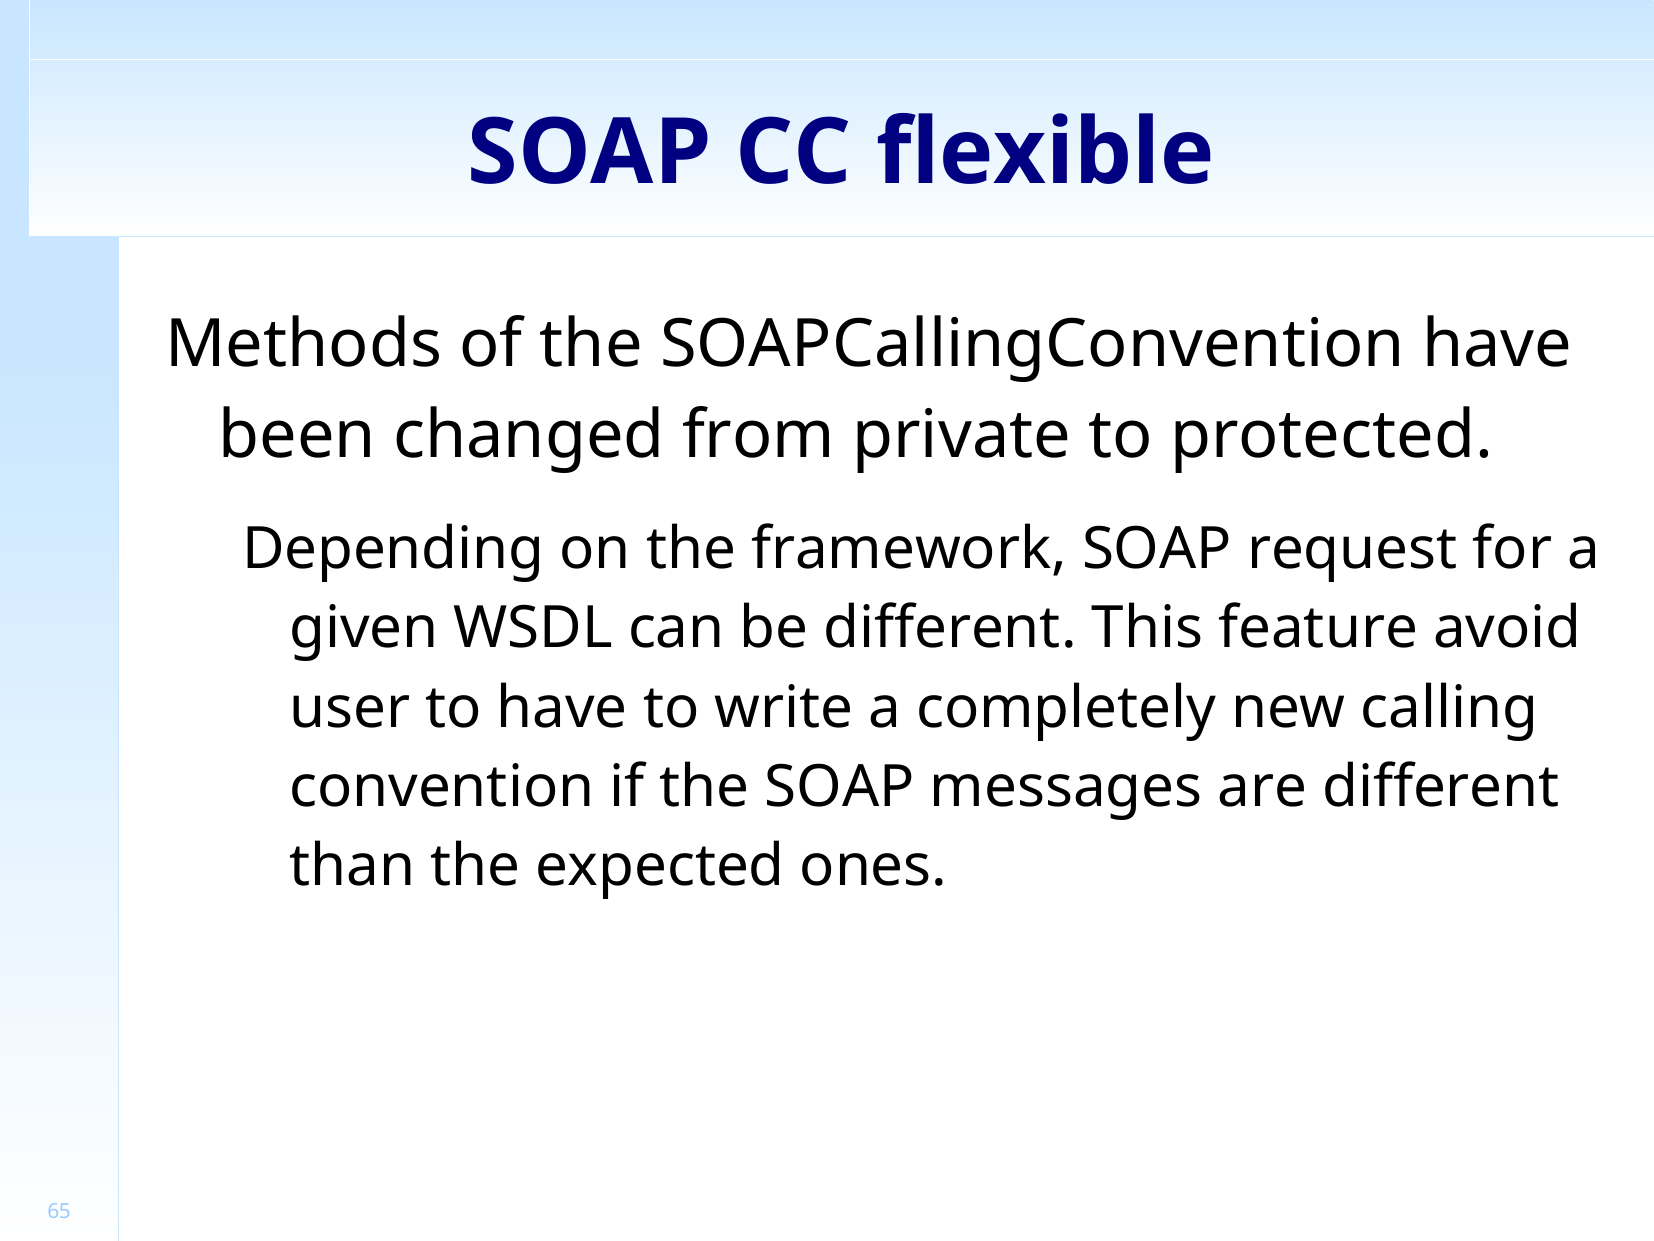

# SOAP CC flexible
Methods of the SOAPCallingConvention have been changed from private to protected.
Depending on the framework, SOAP request for a given WSDL can be different. This feature avoid user to have to write a completely new calling convention if the SOAP messages are different than the expected ones.